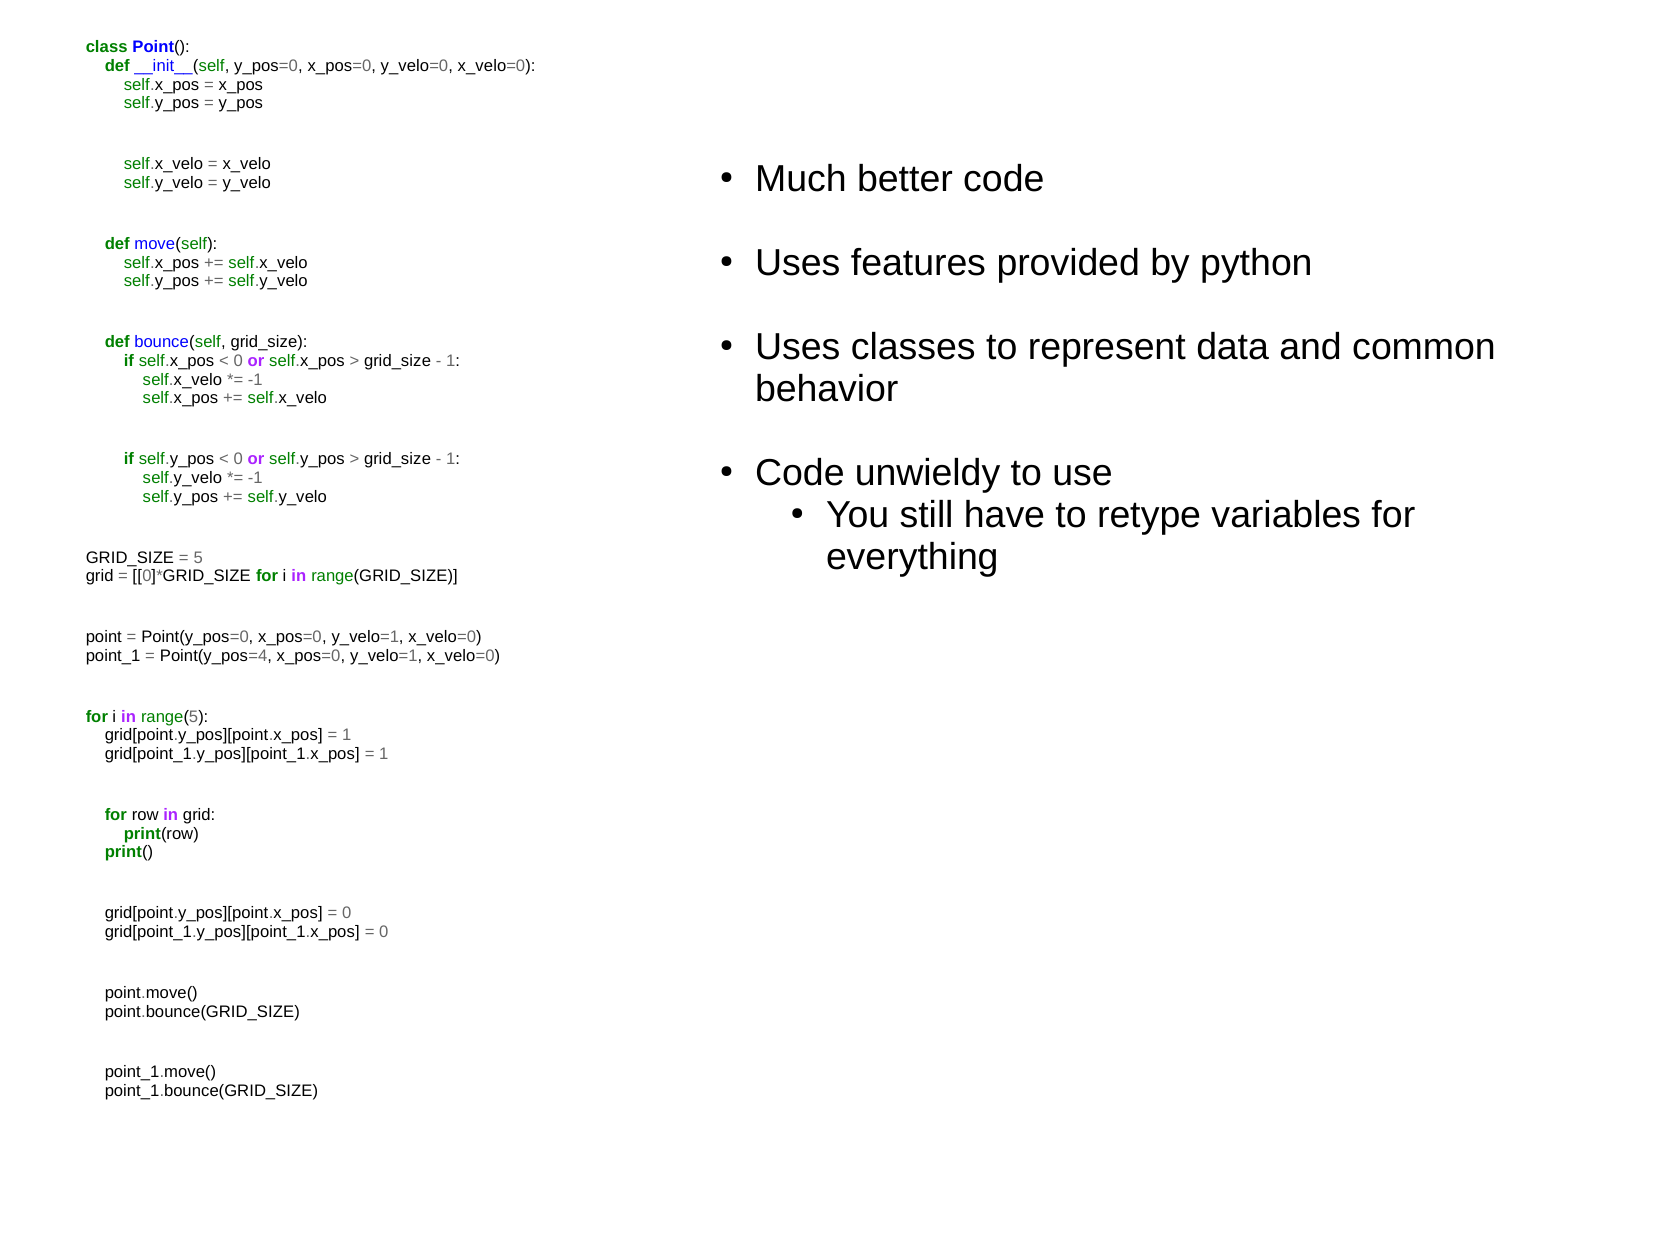

class Point():
 def __init__(self, y_pos=0, x_pos=0, y_velo=0, x_velo=0):
 self.x_pos = x_pos
 self.y_pos = y_pos
 self.x_velo = x_velo
 self.y_velo = y_velo
 def move(self):
 self.x_pos += self.x_velo
 self.y_pos += self.y_velo
 def bounce(self, grid_size):
 if self.x_pos < 0 or self.x_pos > grid_size - 1:
 self.x_velo *= -1
 self.x_pos += self.x_velo
 if self.y_pos < 0 or self.y_pos > grid_size - 1:
 self.y_velo *= -1
 self.y_pos += self.y_velo
GRID_SIZE = 5
grid = [[0]*GRID_SIZE for i in range(GRID_SIZE)]
point = Point(y_pos=0, x_pos=0, y_velo=1, x_velo=0)
point_1 = Point(y_pos=4, x_pos=0, y_velo=1, x_velo=0)
for i in range(5):
 grid[point.y_pos][point.x_pos] = 1
 grid[point_1.y_pos][point_1.x_pos] = 1
 for row in grid:
 print(row)
 print()
 grid[point.y_pos][point.x_pos] = 0
 grid[point_1.y_pos][point_1.x_pos] = 0
 point.move()
 point.bounce(GRID_SIZE)
 point_1.move()
 point_1.bounce(GRID_SIZE)
Much better code
Uses features provided by python
Uses classes to represent data and common behavior
Code unwieldy to use
You still have to retype variables for everything